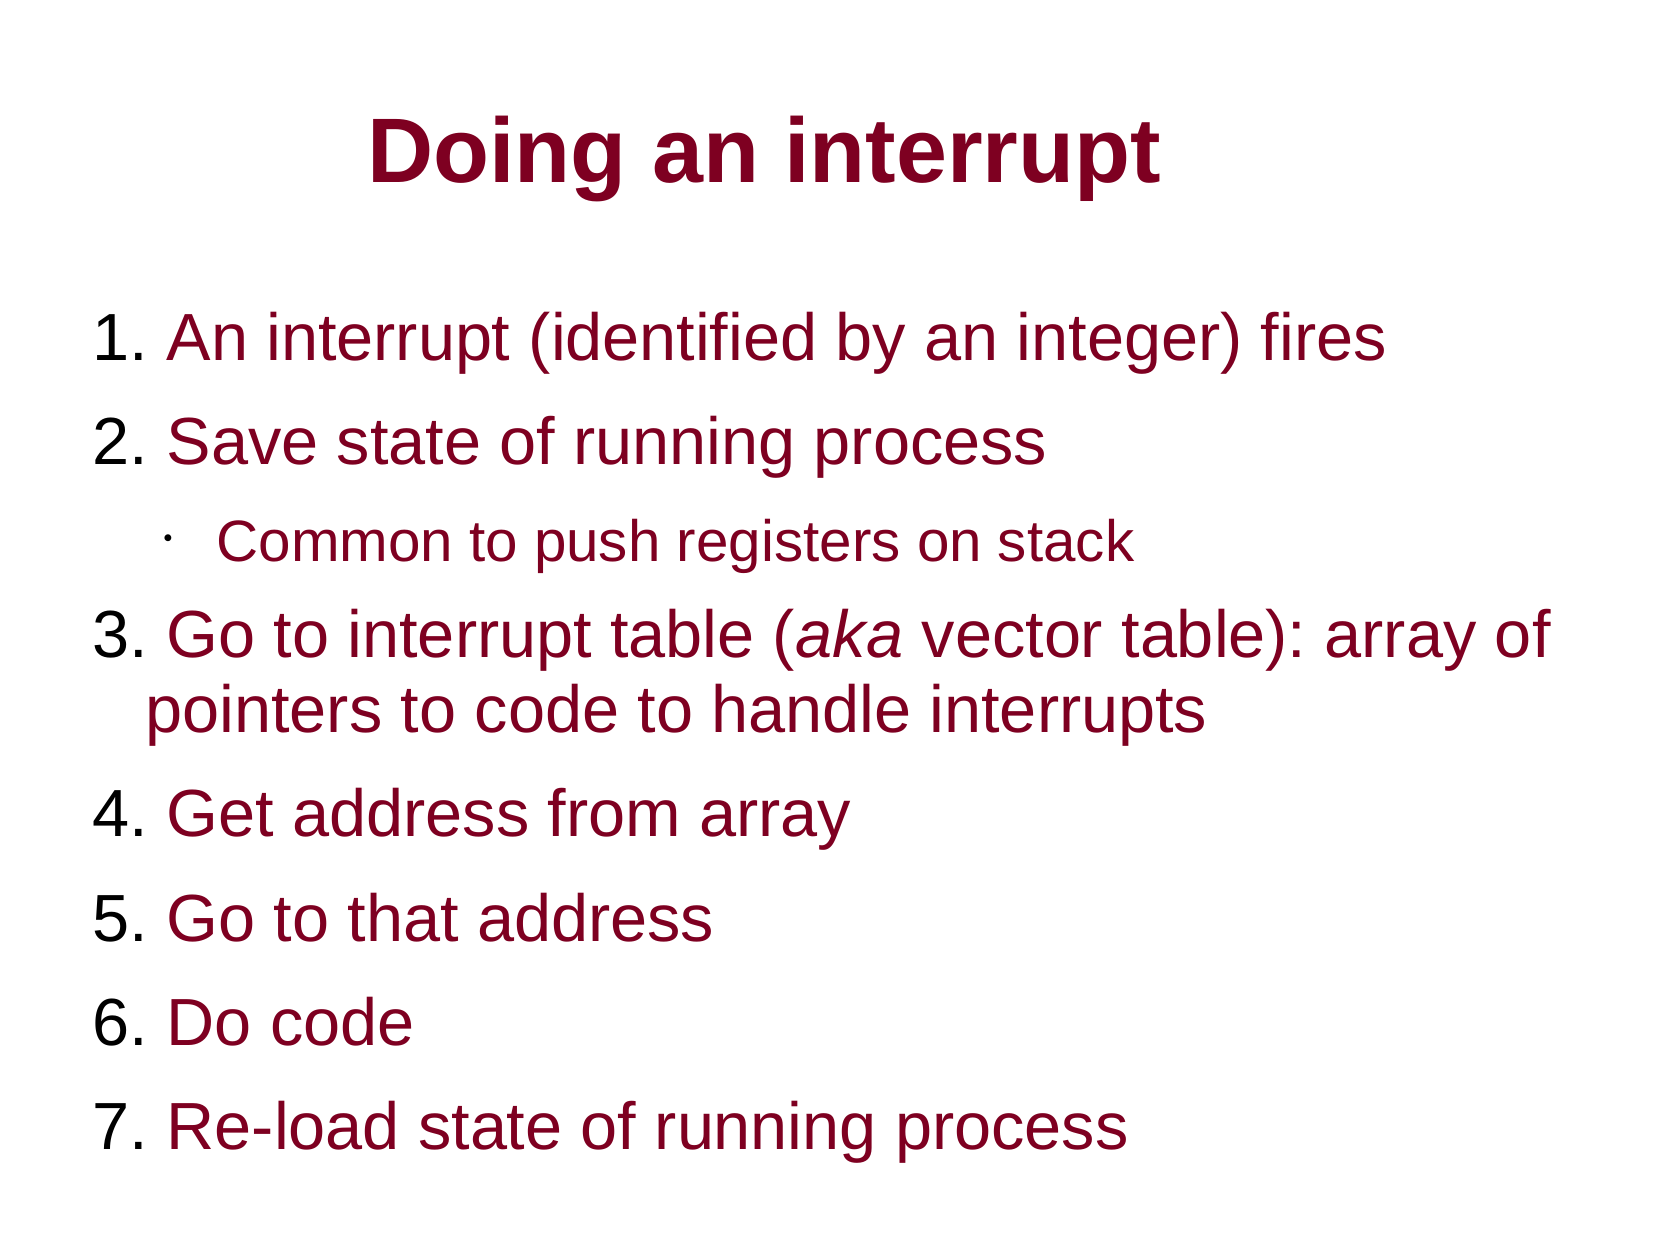

# Doing an interrupt
 An interrupt (identified by an integer) fires
 Save state of running process
Common to push registers on stack
 Go to interrupt table (aka vector table): array of pointers to code to handle interrupts
 Get address from array
 Go to that address
 Do code
 Re-load state of running process